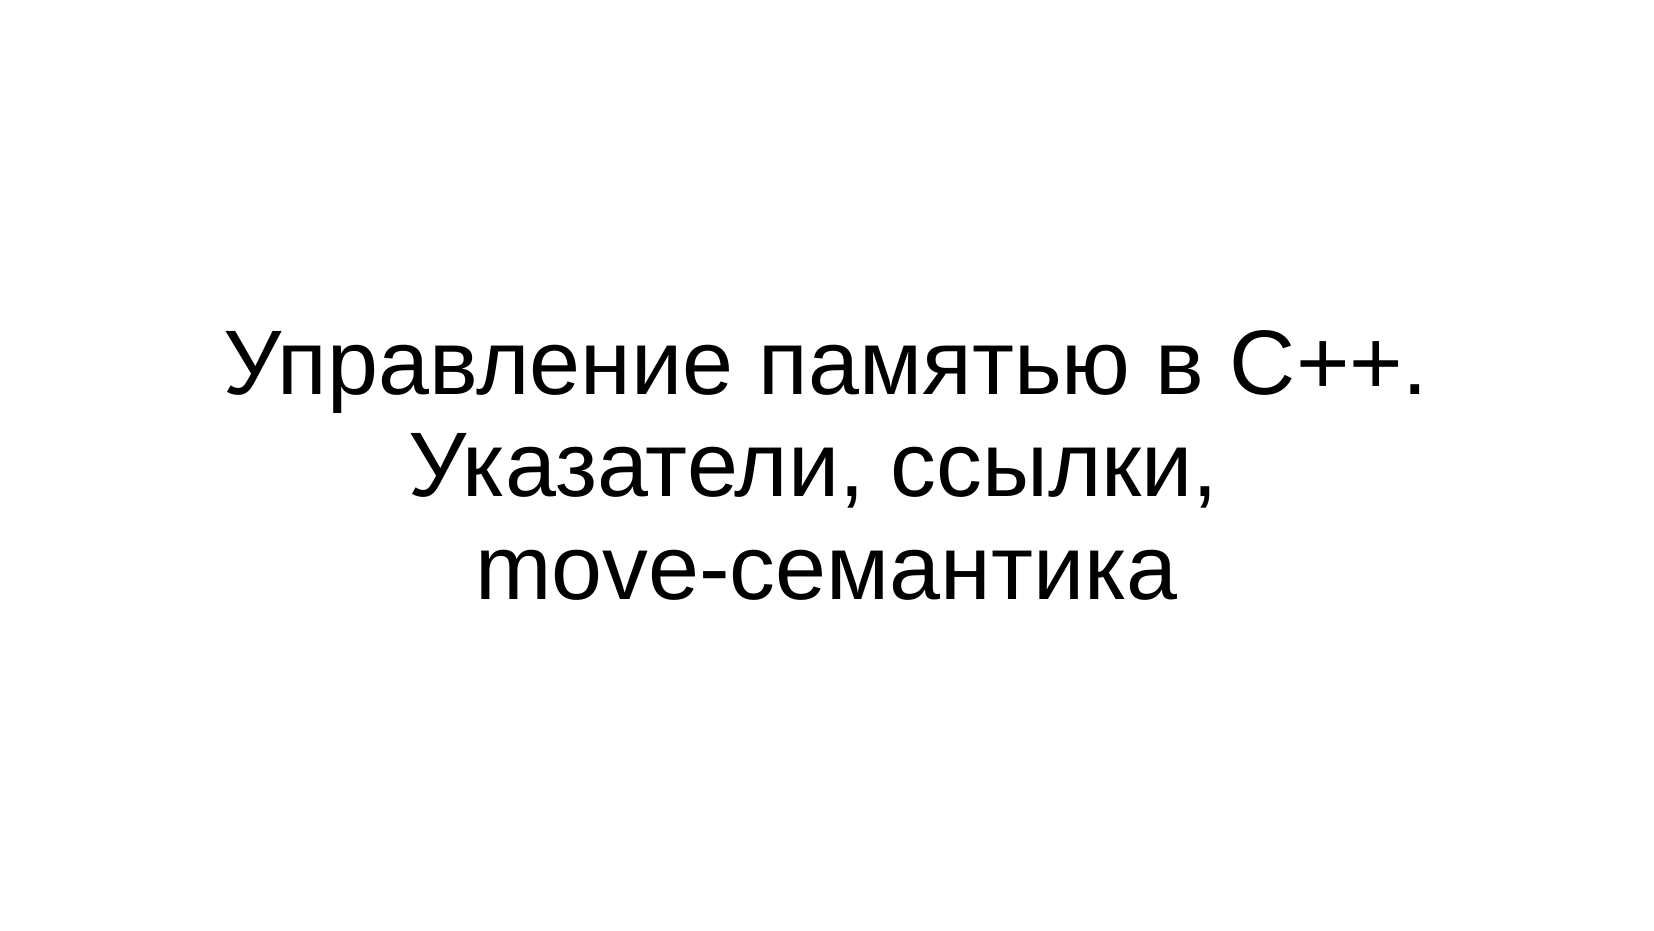

# Управление памятью в C++. Указатели, ссылки, move-семантика